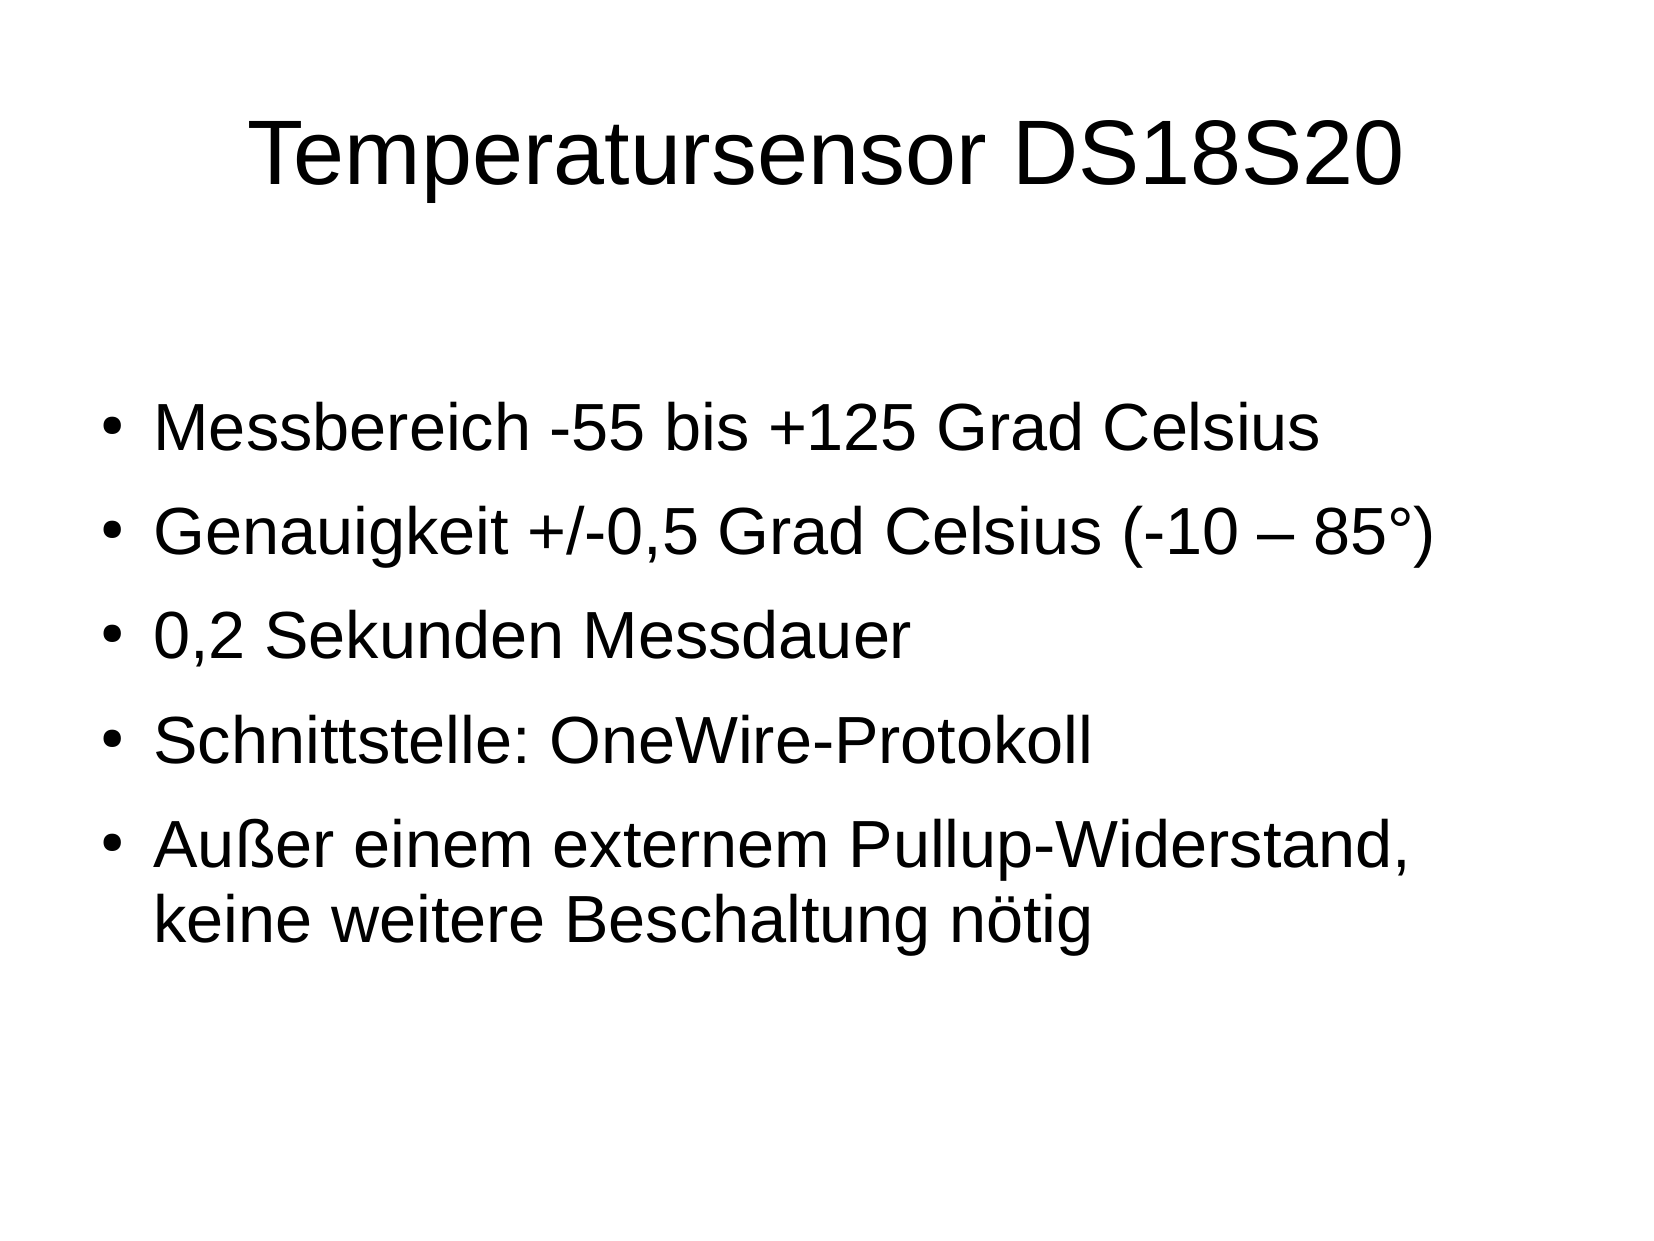

# Temperatursensor DS18S20
Messbereich -55 bis +125 Grad Celsius
Genauigkeit +/-0,5 Grad Celsius (-10 – 85°)
0,2 Sekunden Messdauer
Schnittstelle: OneWire-Protokoll
Außer einem externem Pullup-Widerstand, keine weitere Beschaltung nötig